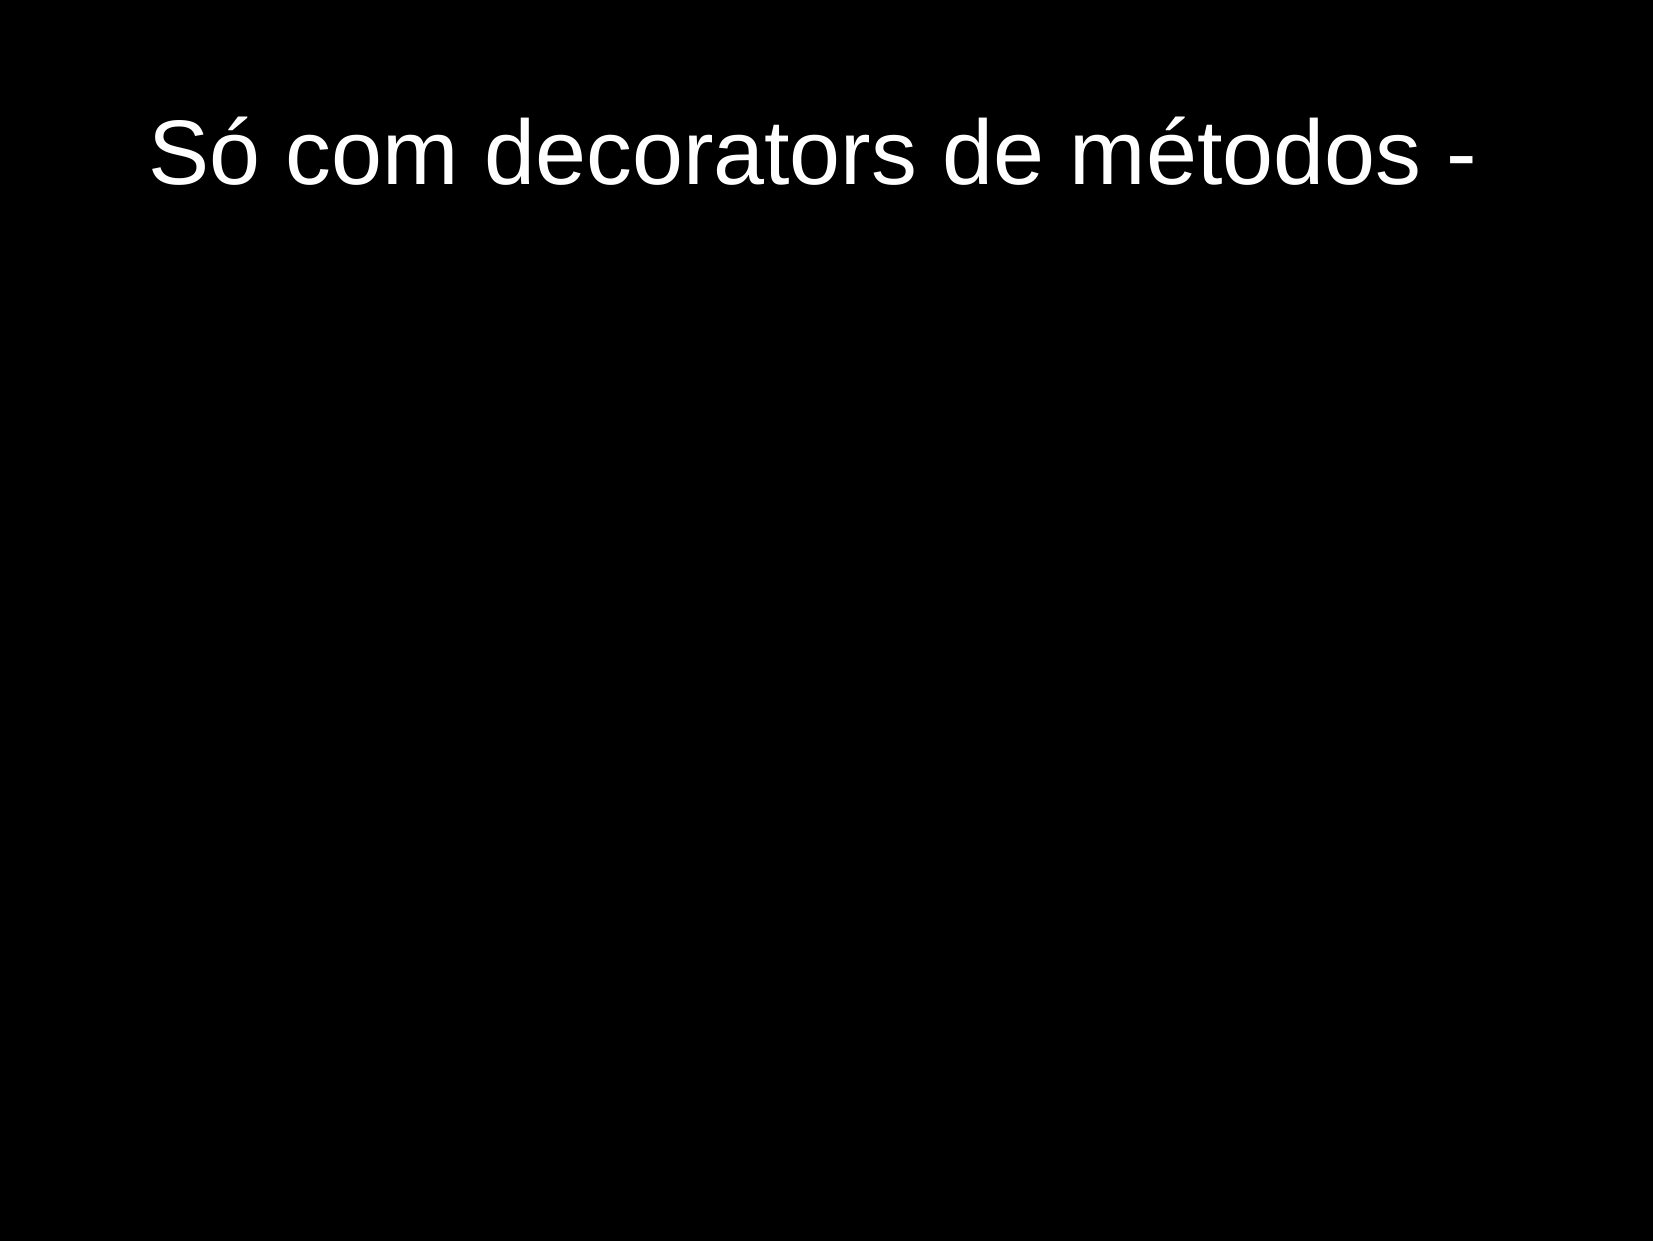

# Só com decorators de métodos -